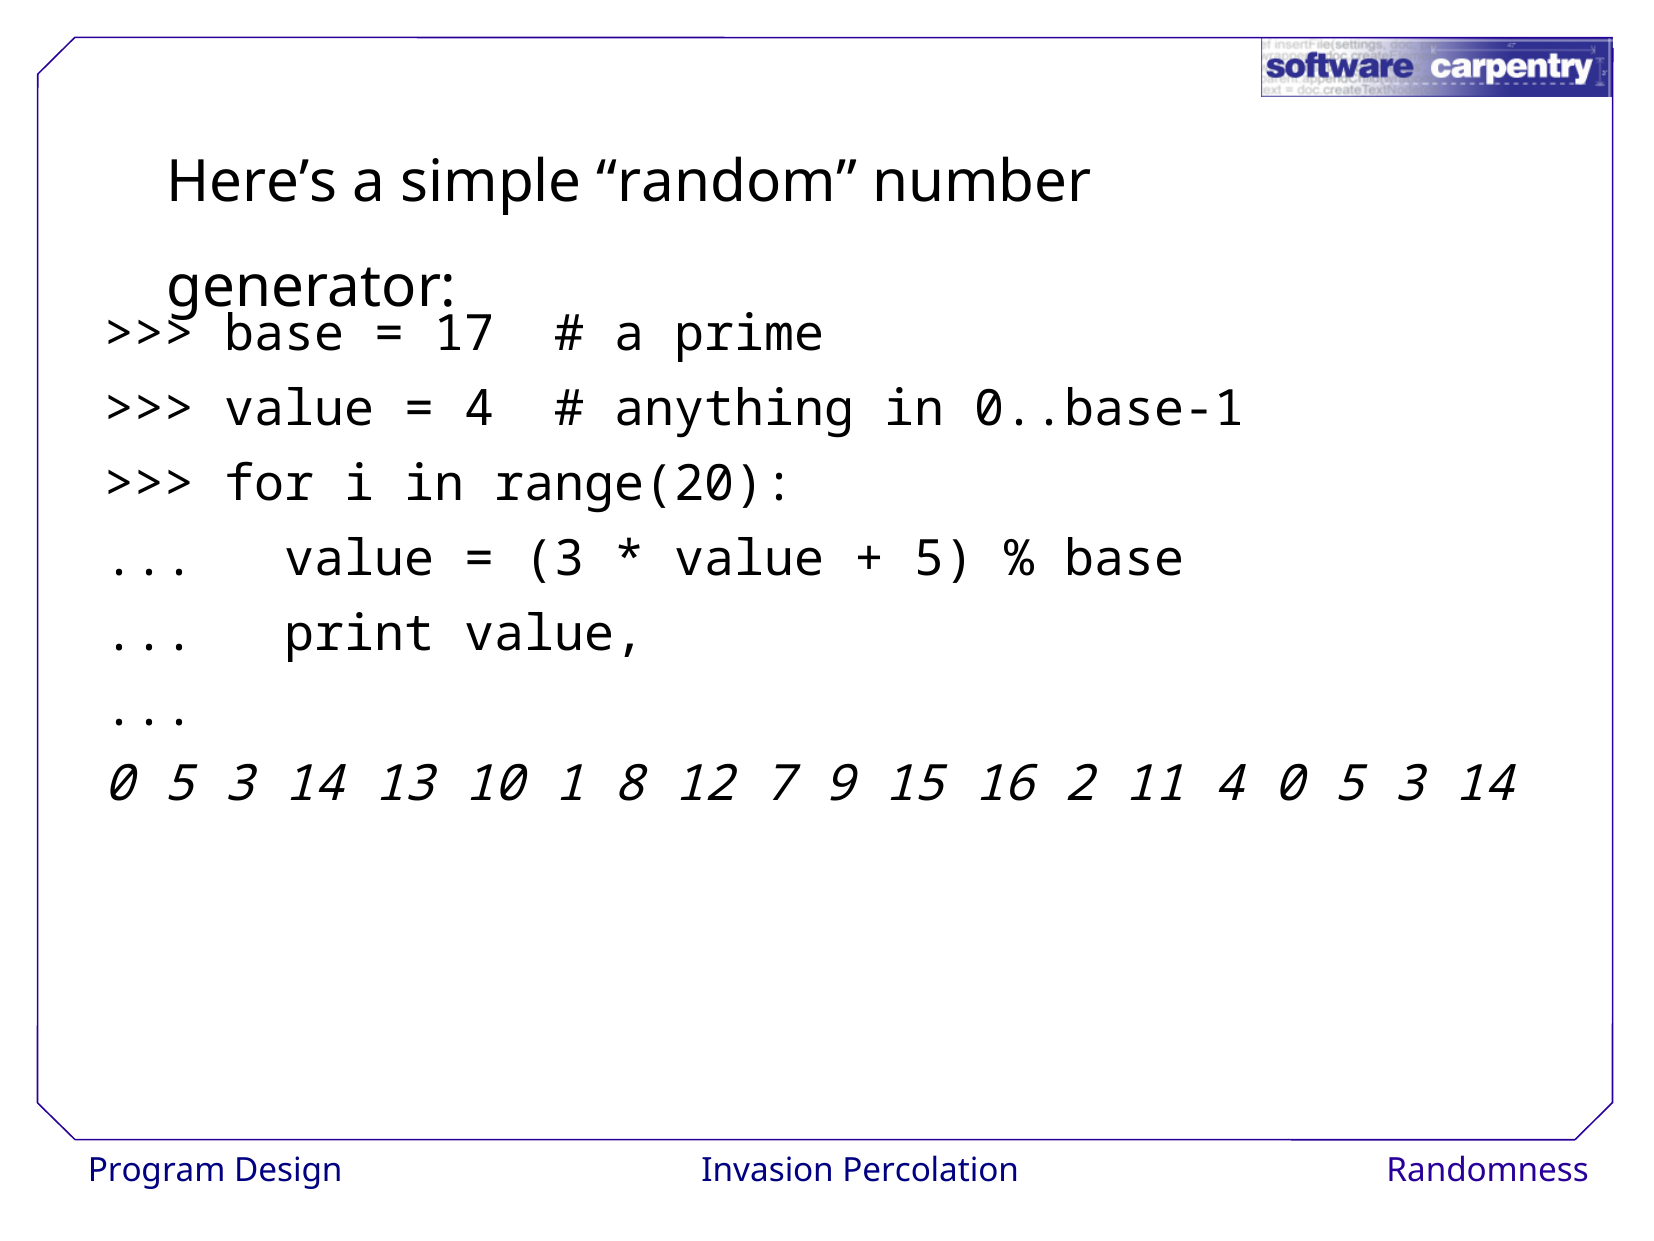

Here’s a simple “random” number generator:
>>> base = 17 # a prime
>>> value = 4 # anything in 0..base-1
>>> for i in range(20):
... value = (3 * value + 5) % base
... print value,
...
0 5 3 14 13 10 1 8 12 7 9 15 16 2 11 4 0 5 3 14